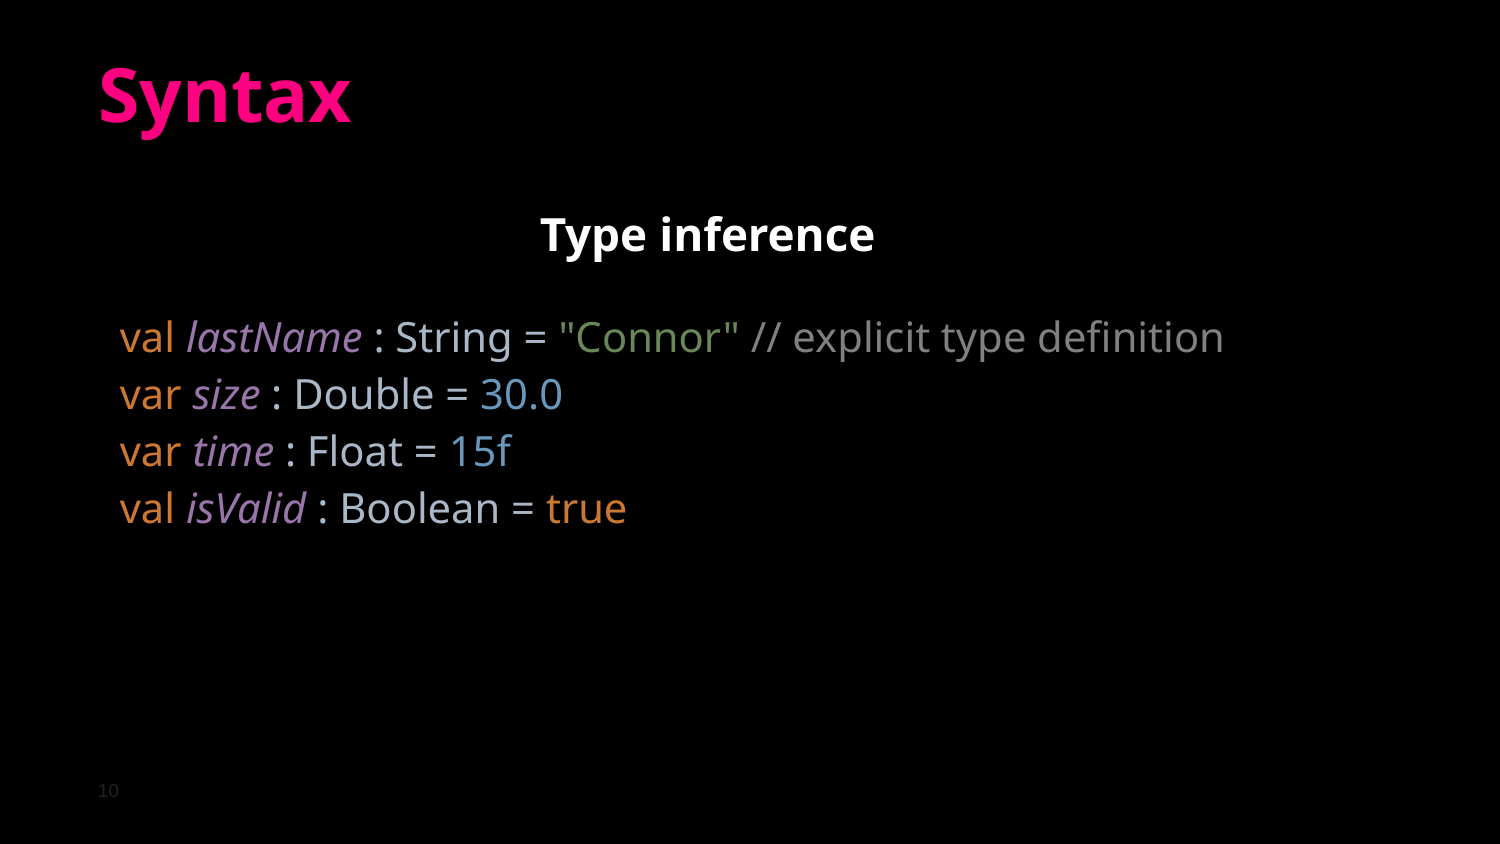

# Syntax
Type inference
val lastName : String = "Connor" // explicit type definition
var size : Double = 30.0
var time : Float = 15f
val isValid : Boolean = true